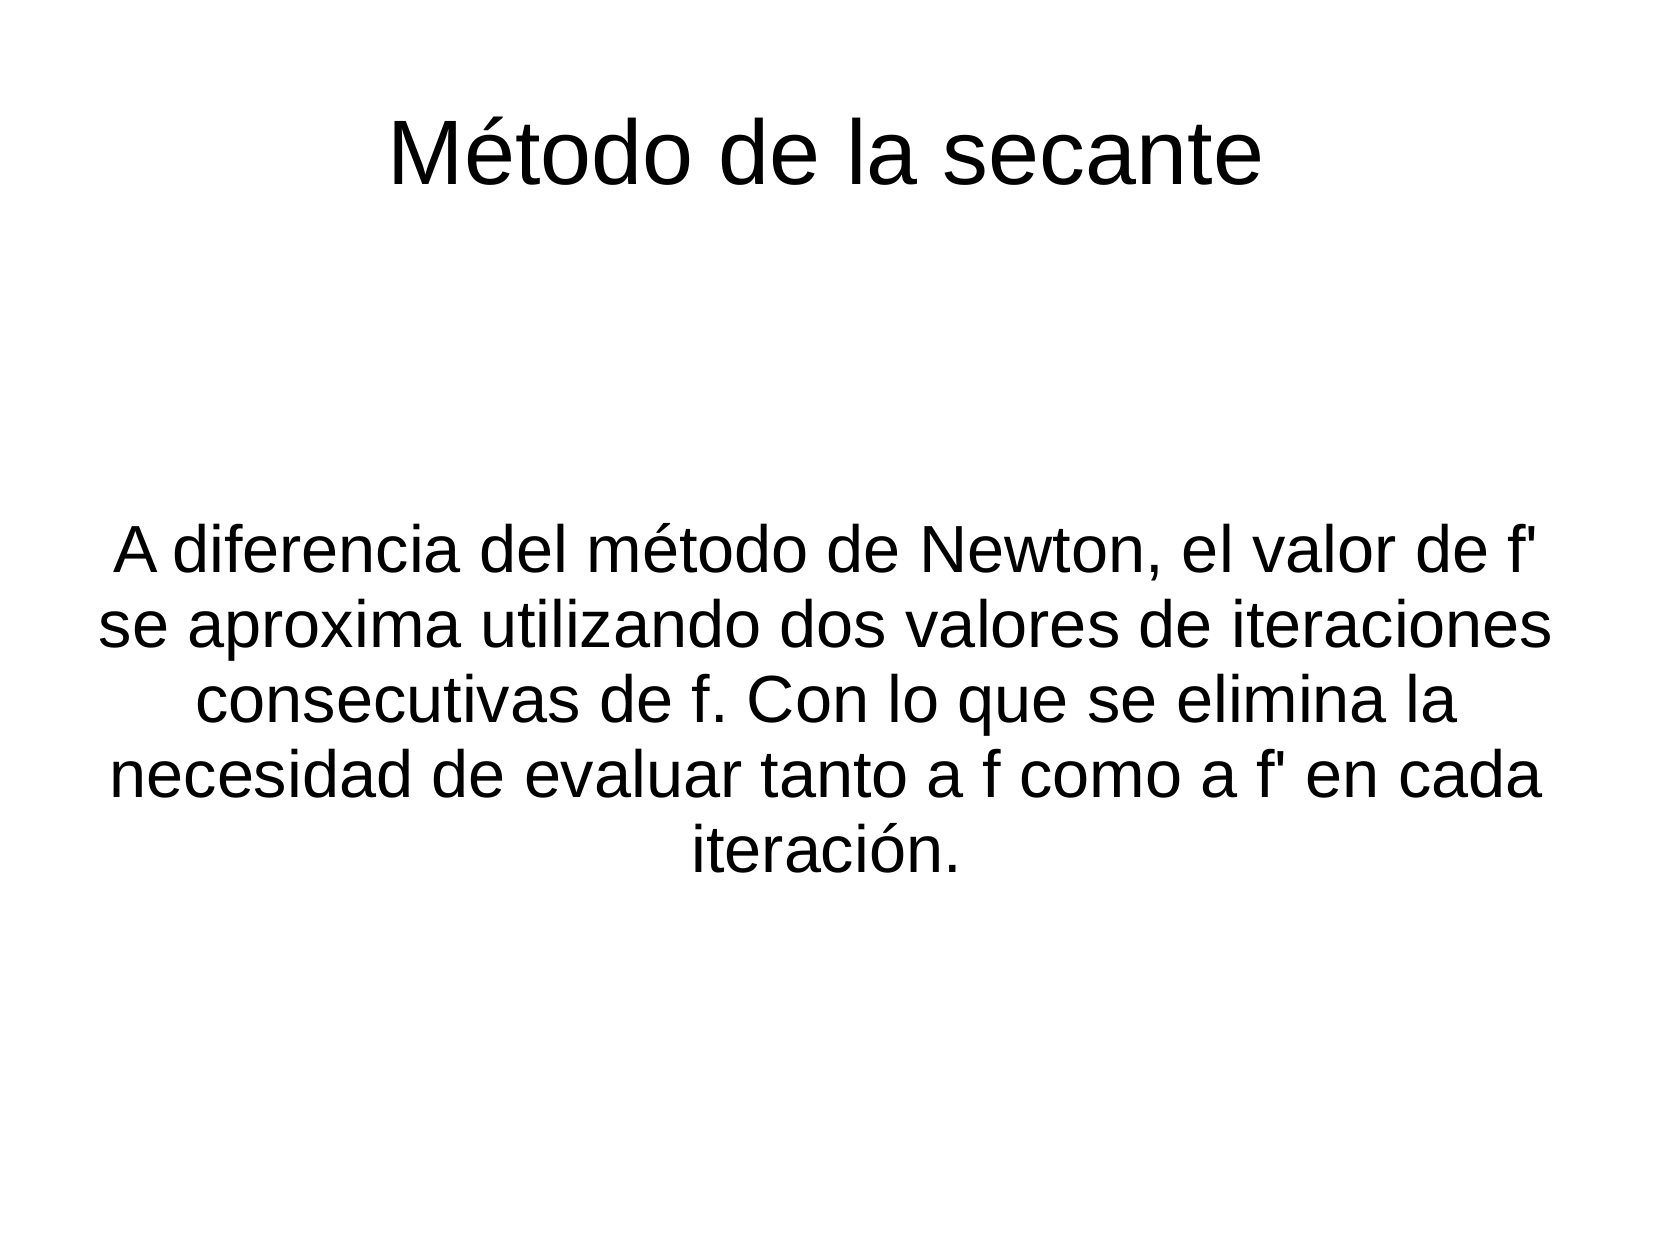

# Método de la secante
A diferencia del método de Newton, el valor de f' se aproxima utilizando dos valores de iteraciones consecutivas de f. Con lo que se elimina la necesidad de evaluar tanto a f como a f' en cada iteración.